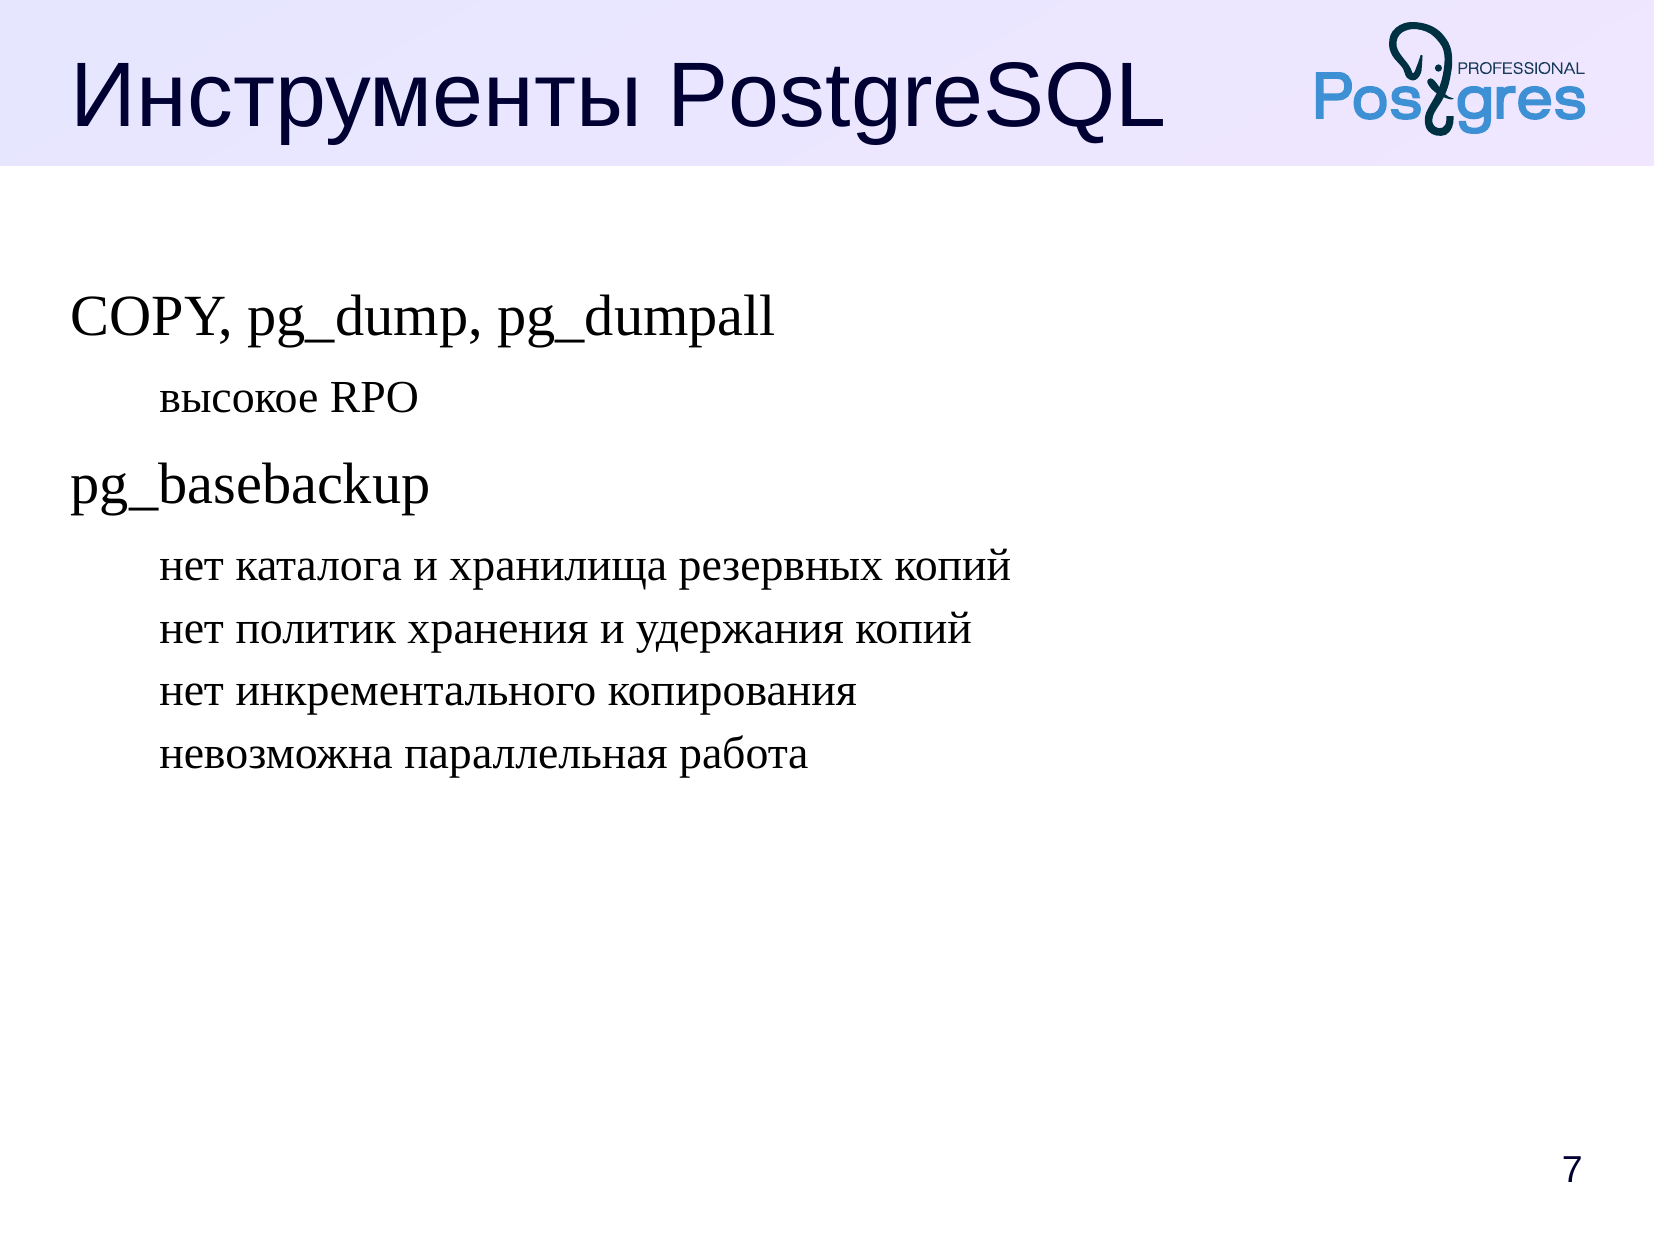

# Инструменты PostgreSQL
COPY, pg_dump, pg_dumpall
высокое RPO
pg_basebackup
нет каталога и хранилища резервных копий
нет политик хранения и удержания копий
нет инкрементального копирования
невозможна параллельная работа